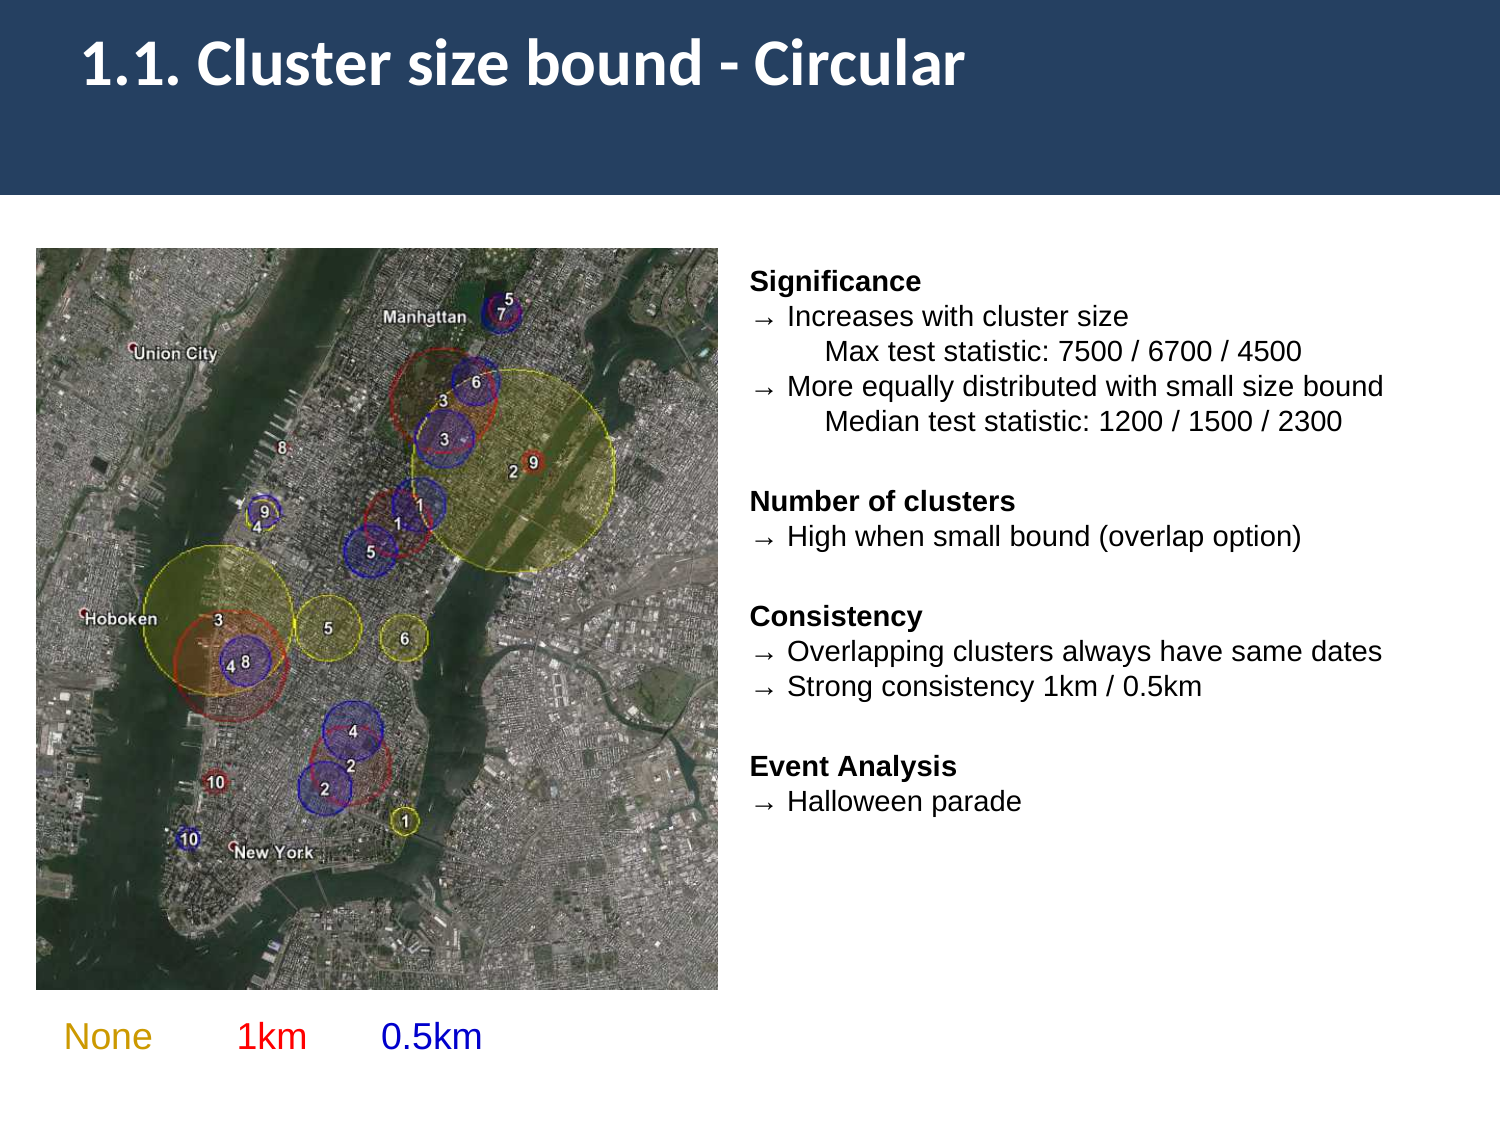

1.1. Cluster size bound - Circular
Significance
→ Increases with cluster size
	Max test statistic: 7500 / 6700 / 4500
→ More equally distributed with small size bound
	Median test statistic: 1200 / 1500 / 2300
Number of clusters
→ High when small bound (overlap option)
Consistency
→ Overlapping clusters always have same dates
→ Strong consistency 1km / 0.5km
Event Analysis
→ Halloween parade
None 1km 0.5km